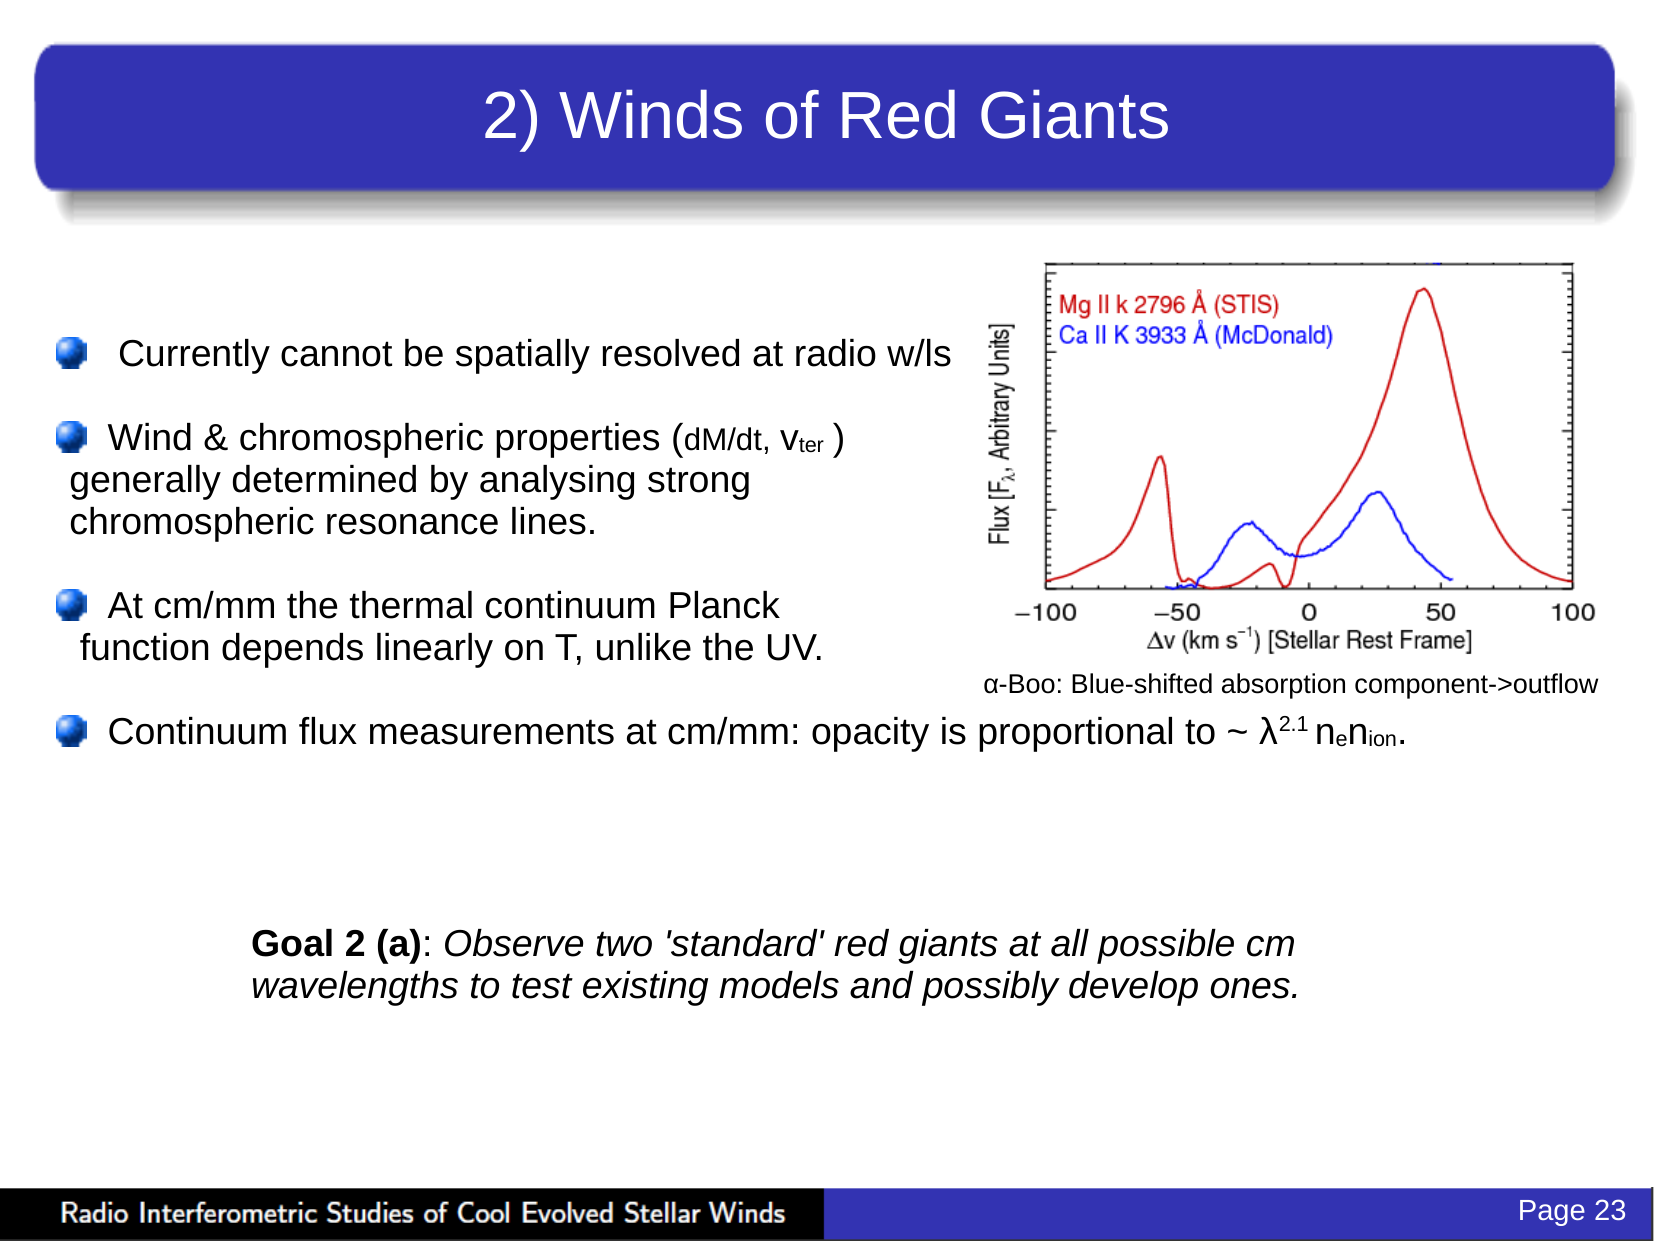

2) Winds of Red Giants
 Currently cannot be spatially resolved at radio w/ls
 Wind & chromospheric properties (dM/dt, vter )
generally determined by analysing strong
chromospheric resonance lines.
 At cm/mm the thermal continuum Planck
 function depends linearly on T, unlike the UV.
 Continuum flux measurements at cm/mm: opacity is proportional to ~ λ2.1 nenion.
α-Boo: Blue-shifted absorption component->outflow
Goal 2 (a): Observe two 'standard' red giants at all possible cm wavelengths to test existing models and possibly develop ones.
Page 23